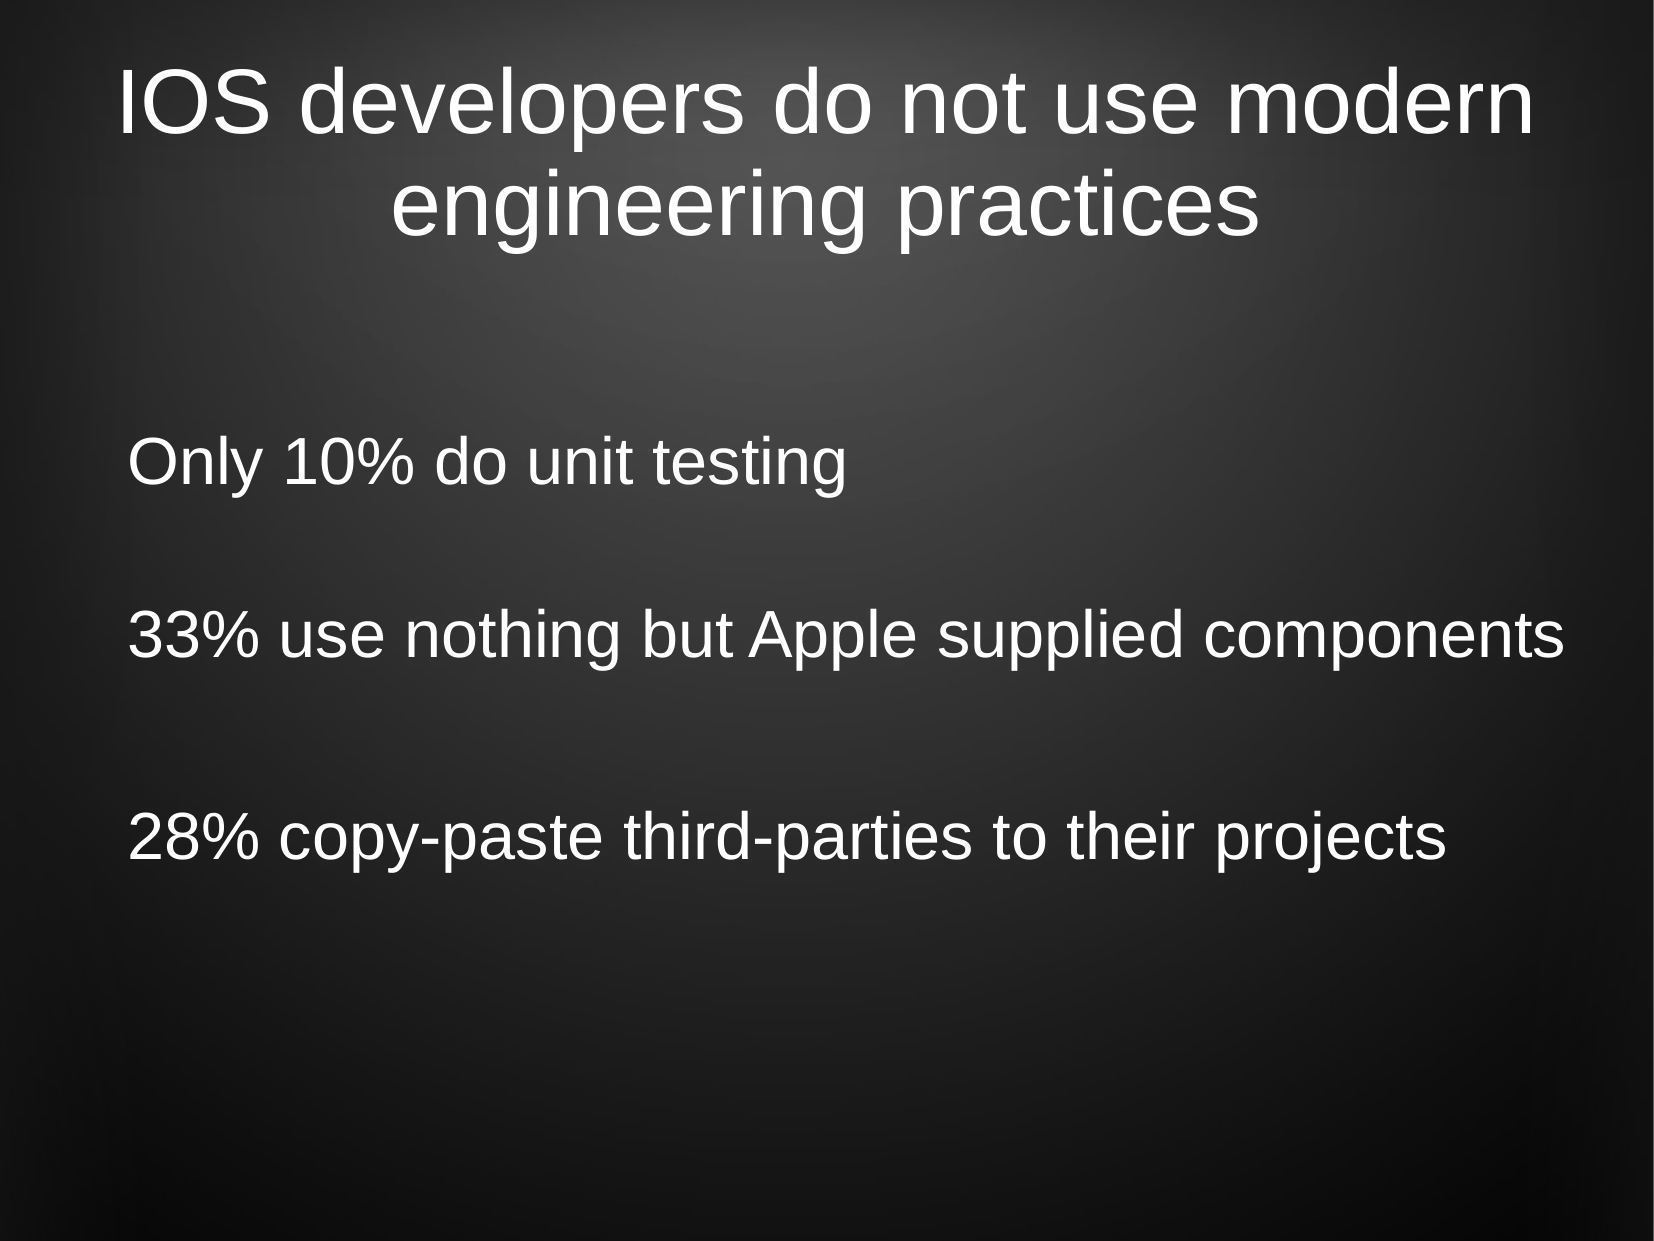

# IOS developers do not use modern engineering practices
Only 10% do unit testing
33% use nothing but Apple supplied components
28% copy-paste third-parties to their projects